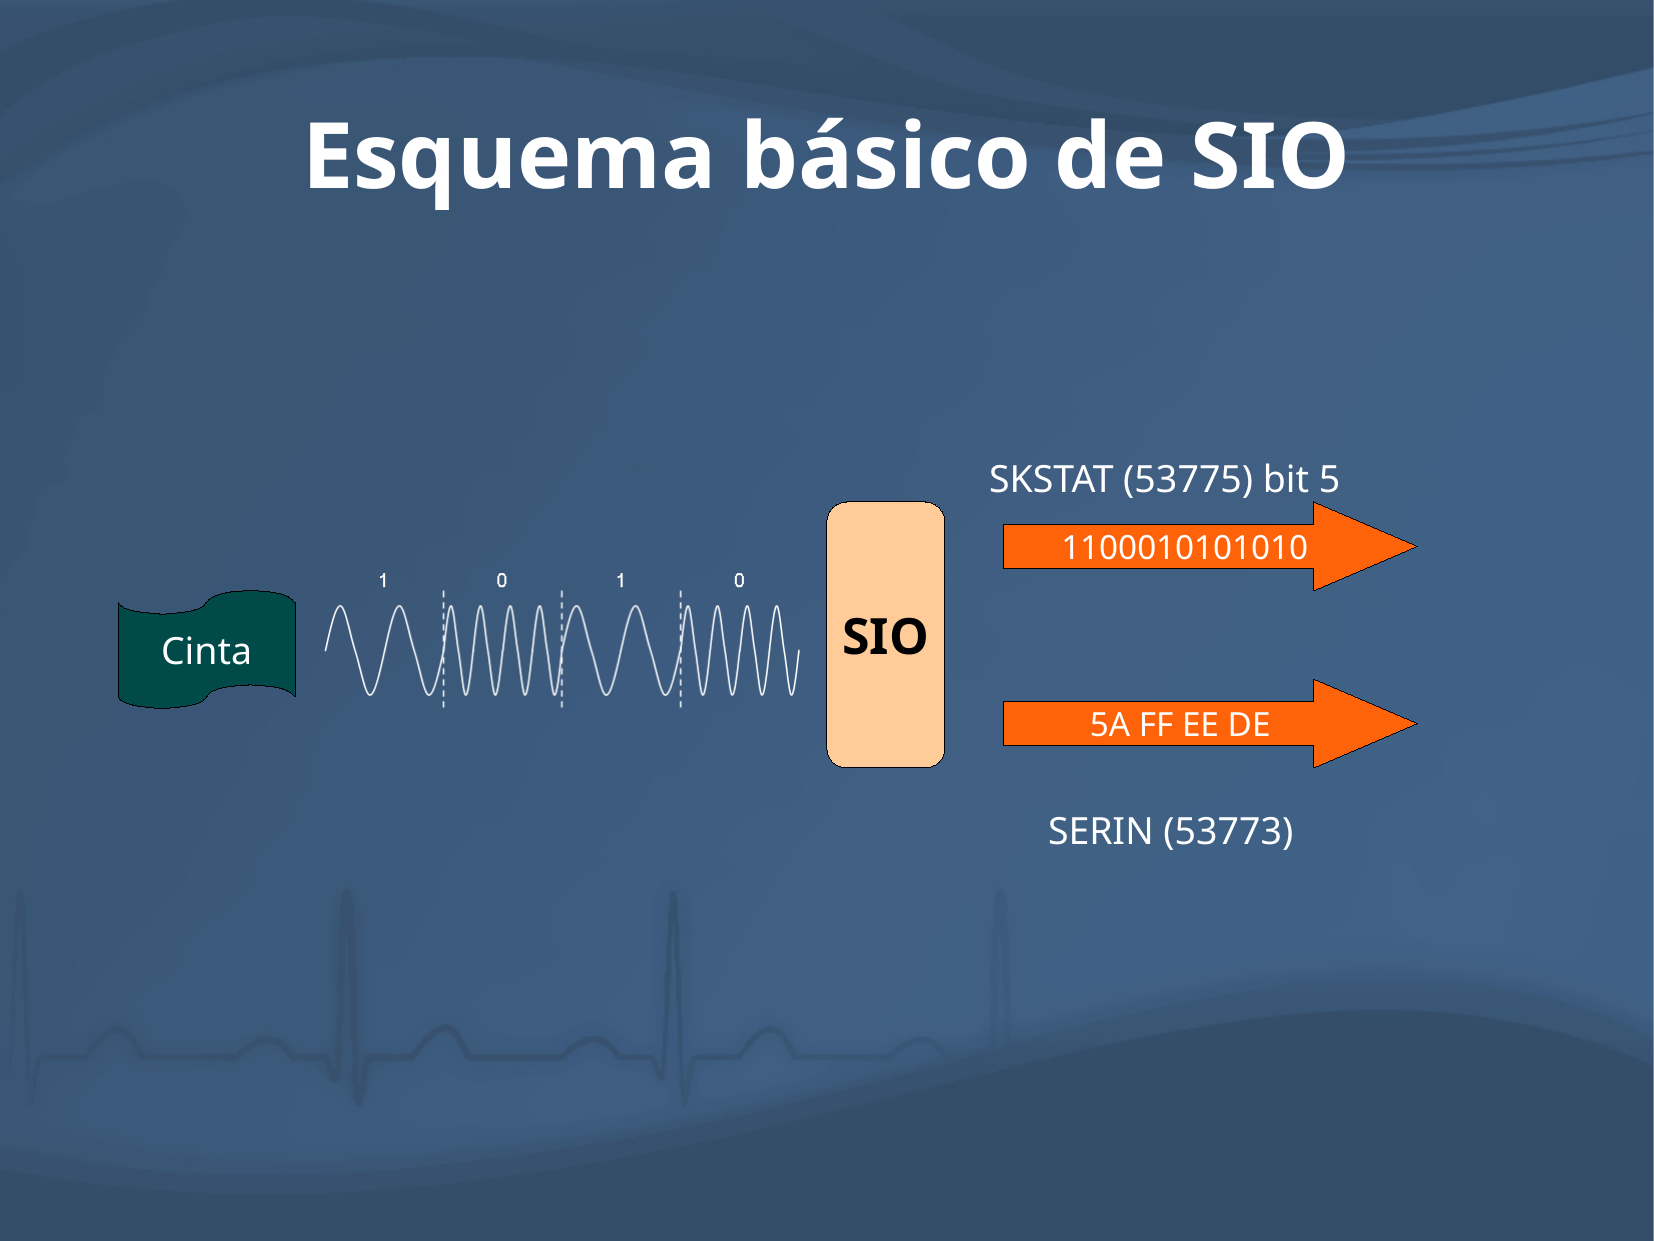

# Esquema básico de SIO
SKSTAT (53775) bit 5
SIO
1100010101010
Cinta
5A FF EE DE
SERIN (53773)